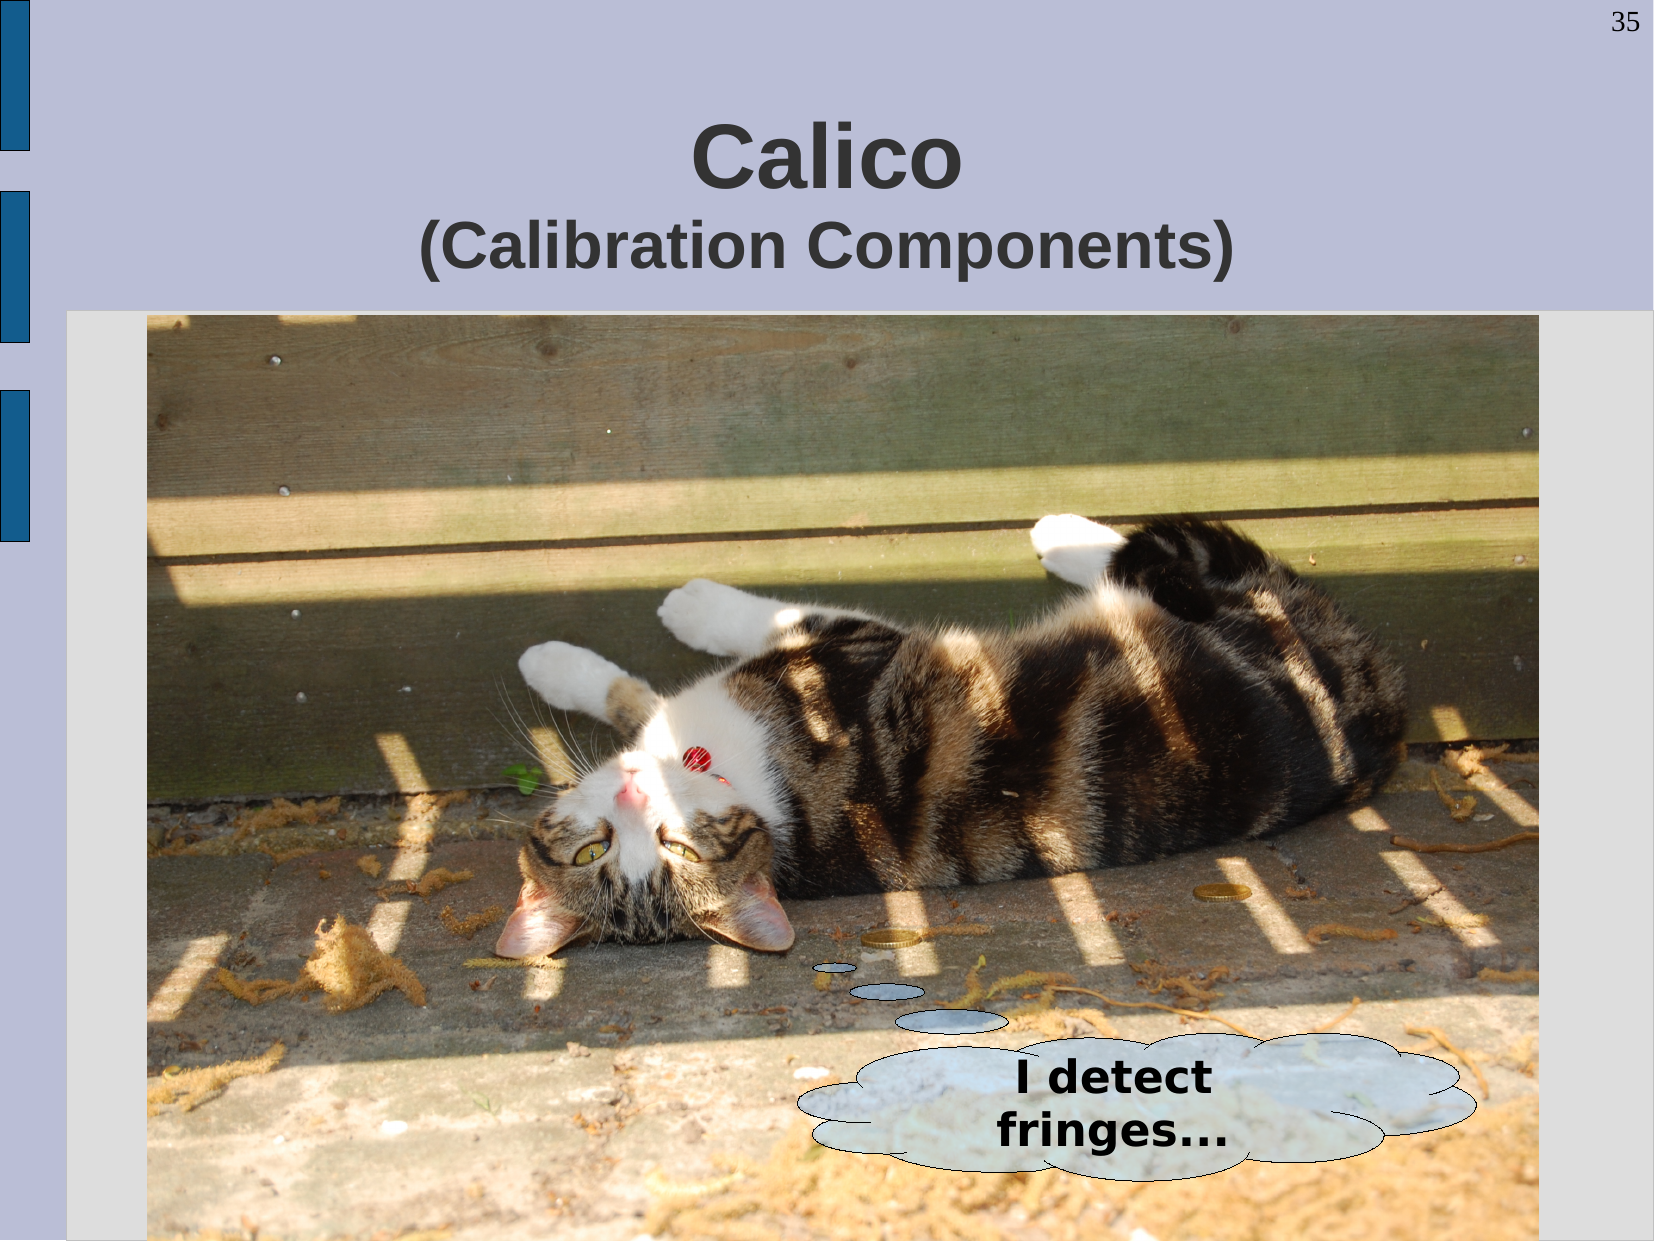

35
# Calico (Calibration Components)
I detect fringes...